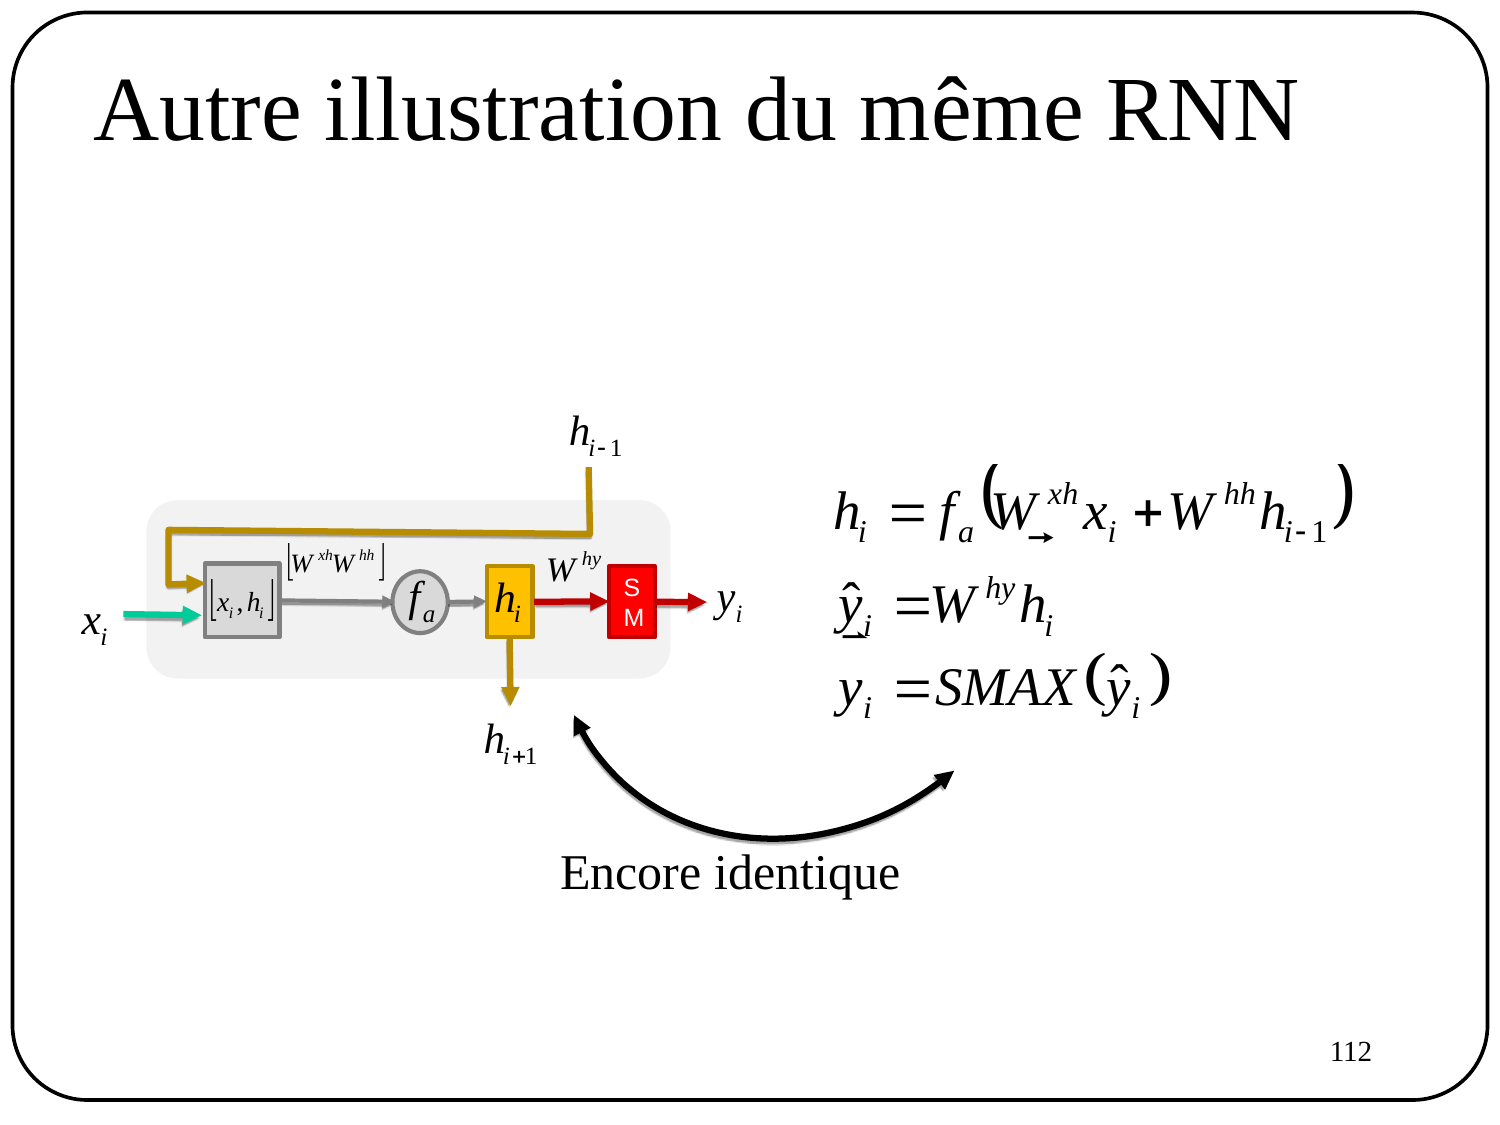

# Autre illustration du même RNN
SM
Encore identique